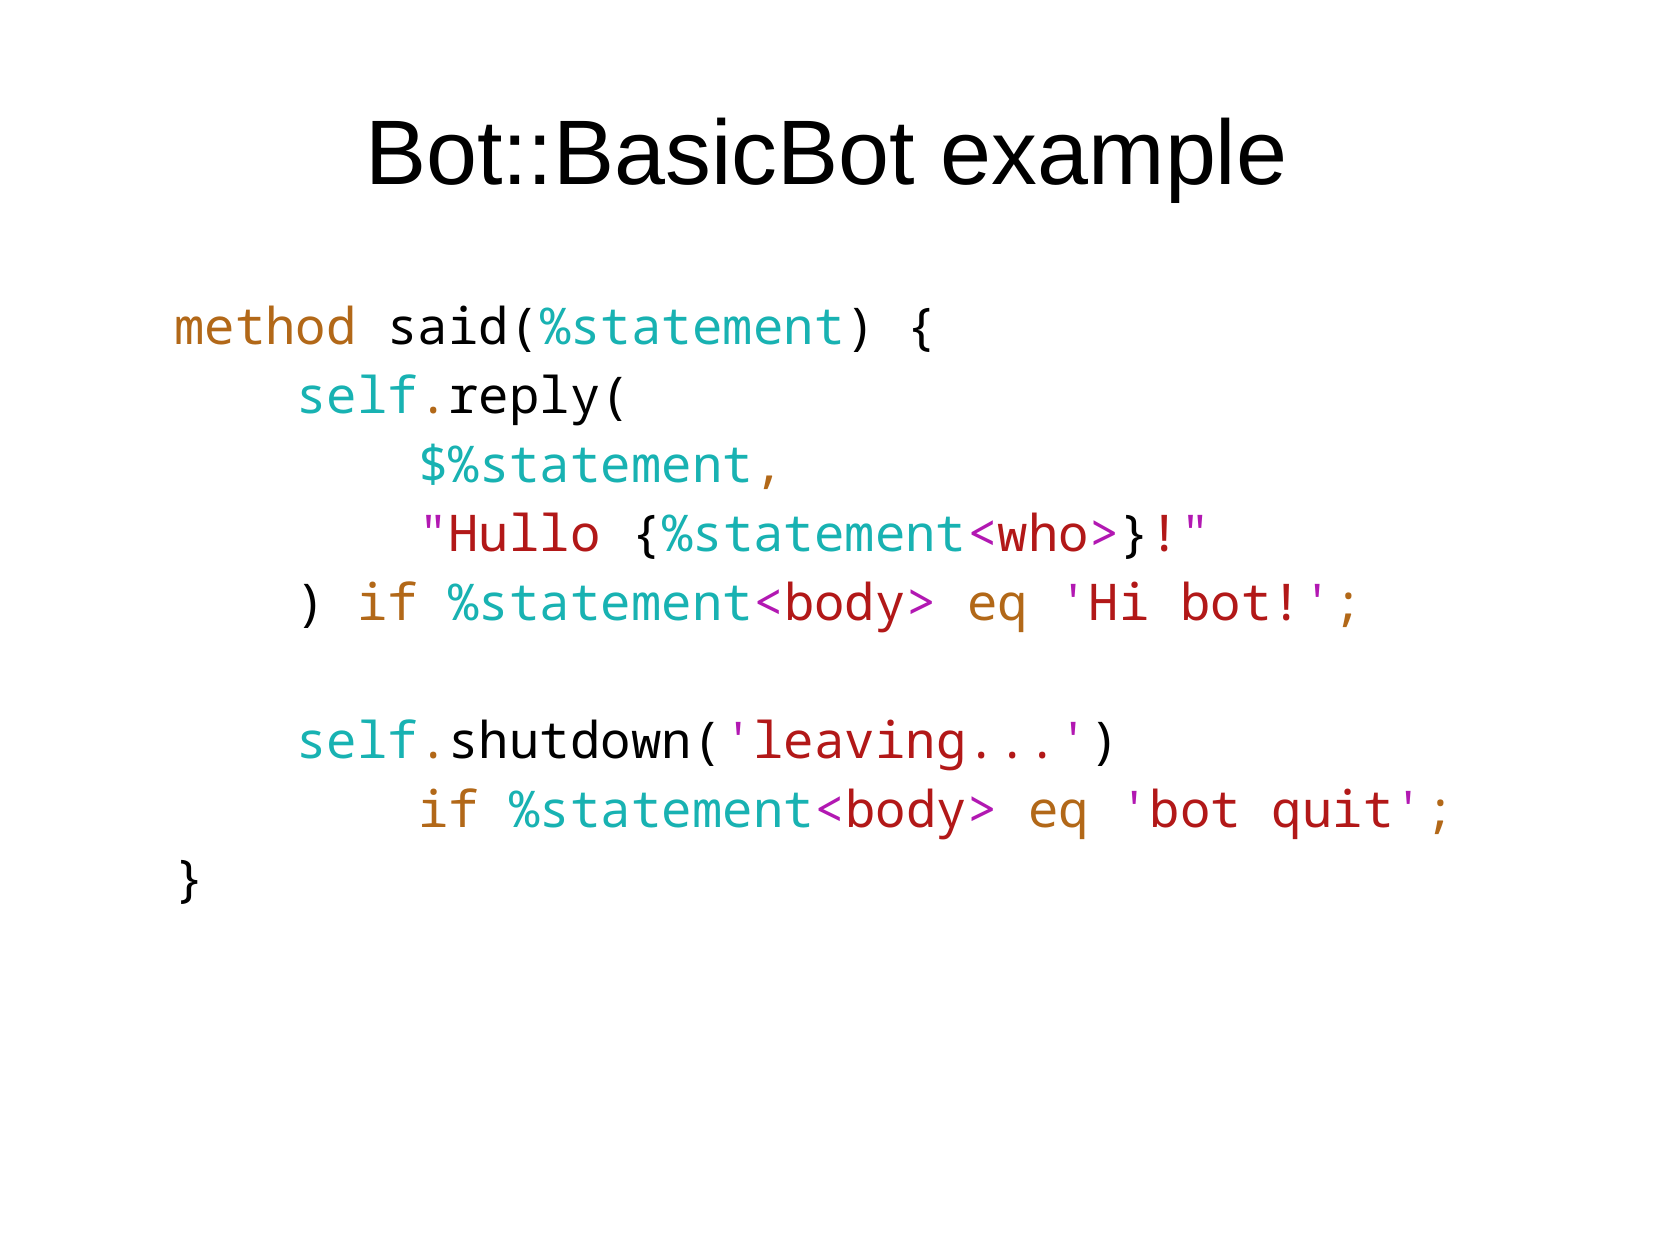

# Bot::BasicBot example
   method said(%statement) {
       self.reply(
           $%statement,  
           "Hullo {%statement<who>}!"
       ) if %statement<body> eq 'Hi bot!';
       self.shutdown('leaving...')  
           if %statement<body> eq 'bot quit';
   }